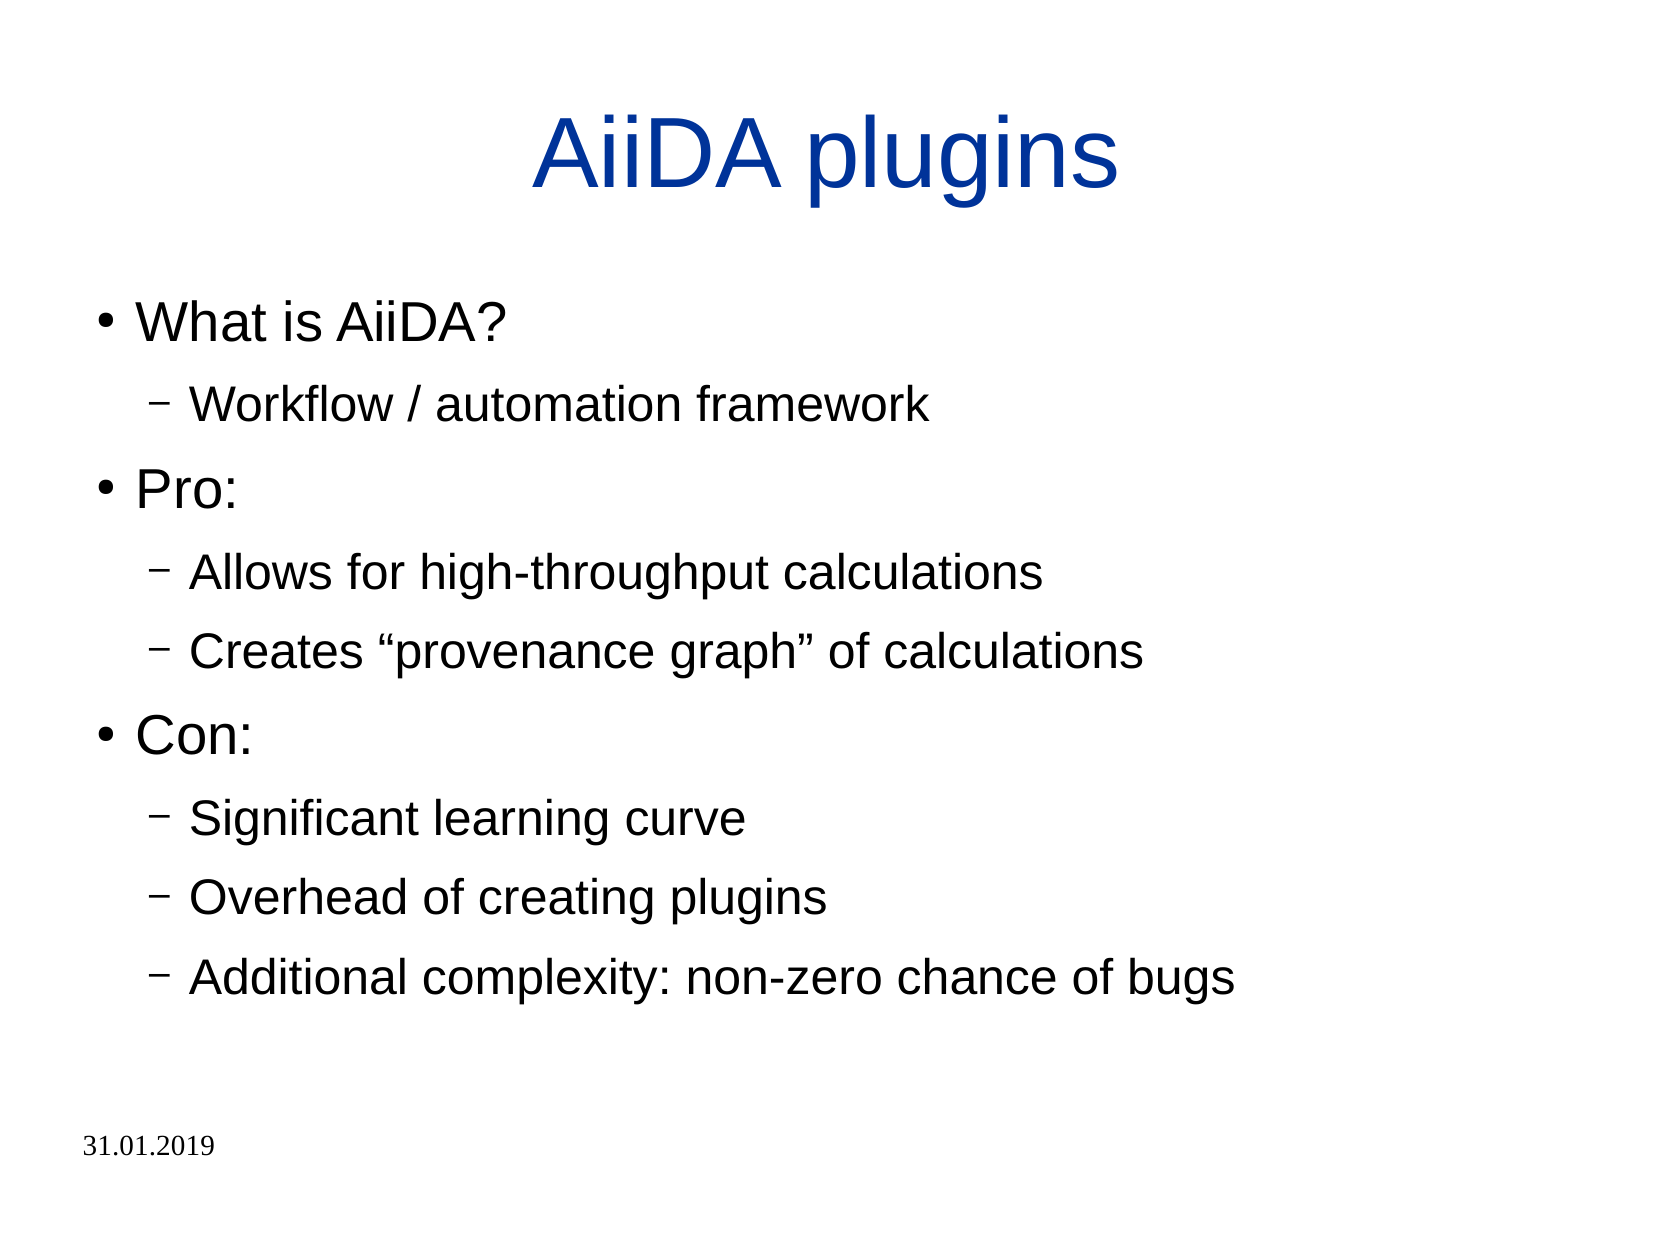

# AiiDA plugins
What is AiiDA?
Workflow / automation framework
Pro:
Allows for high-throughput calculations
Creates “provenance graph” of calculations
Con:
Significant learning curve
Overhead of creating plugins
Additional complexity: non-zero chance of bugs